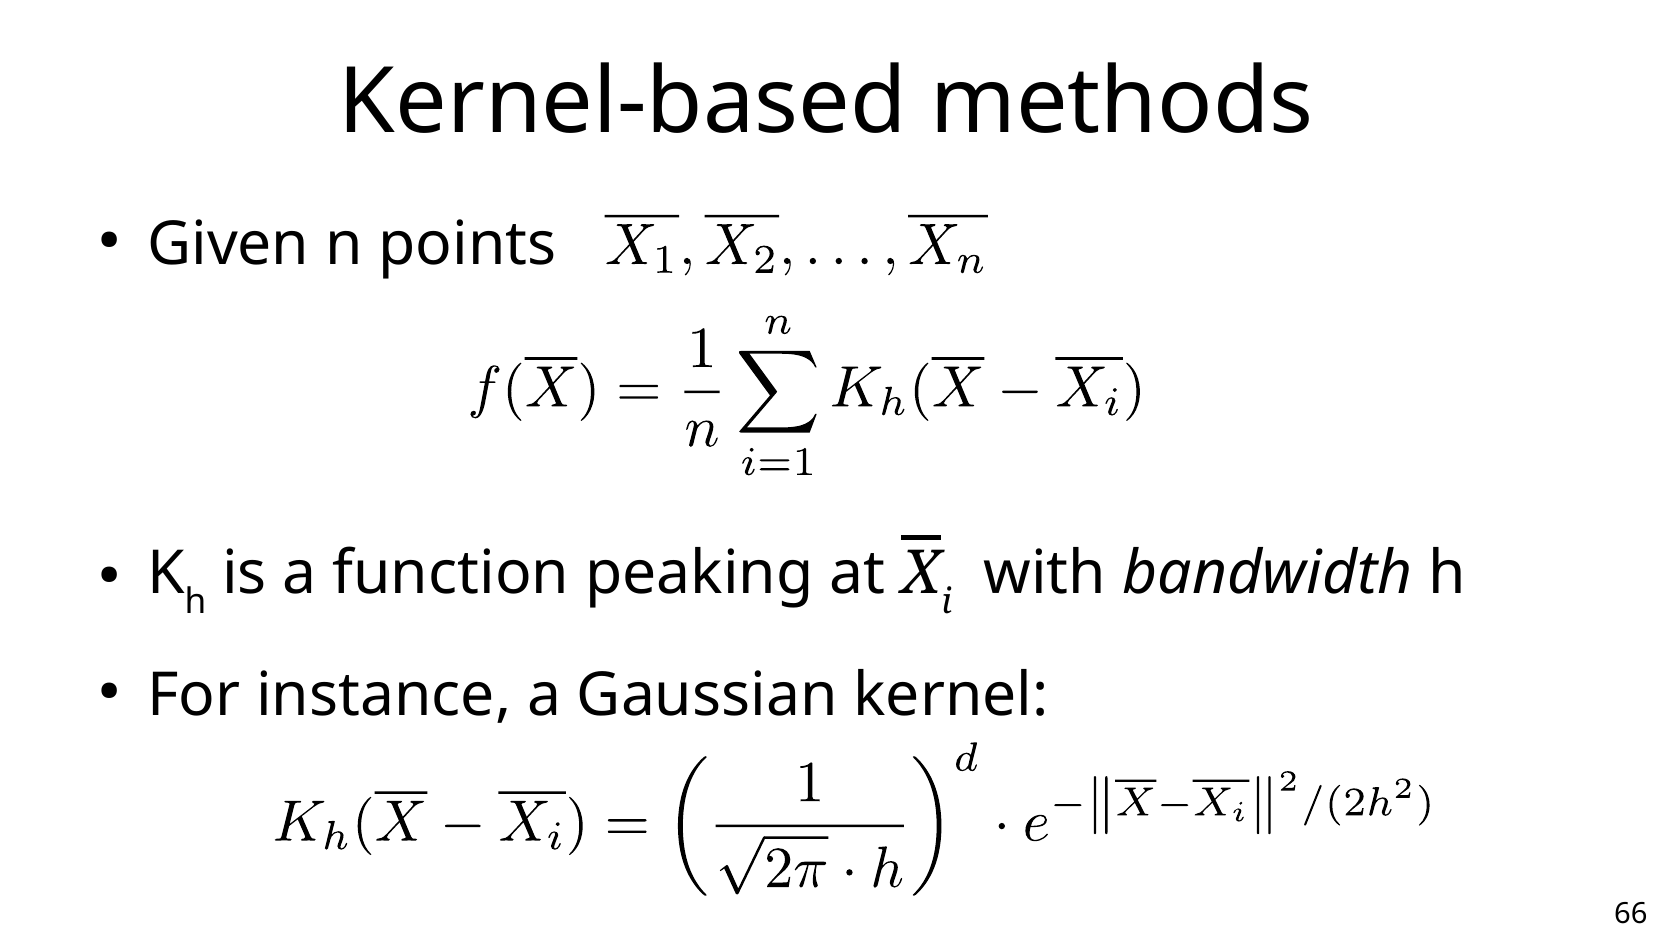

# Kernel-based methods
Given n points
Kh is a function peaking at Xi with bandwidth h
For instance, a Gaussian kernel:
66